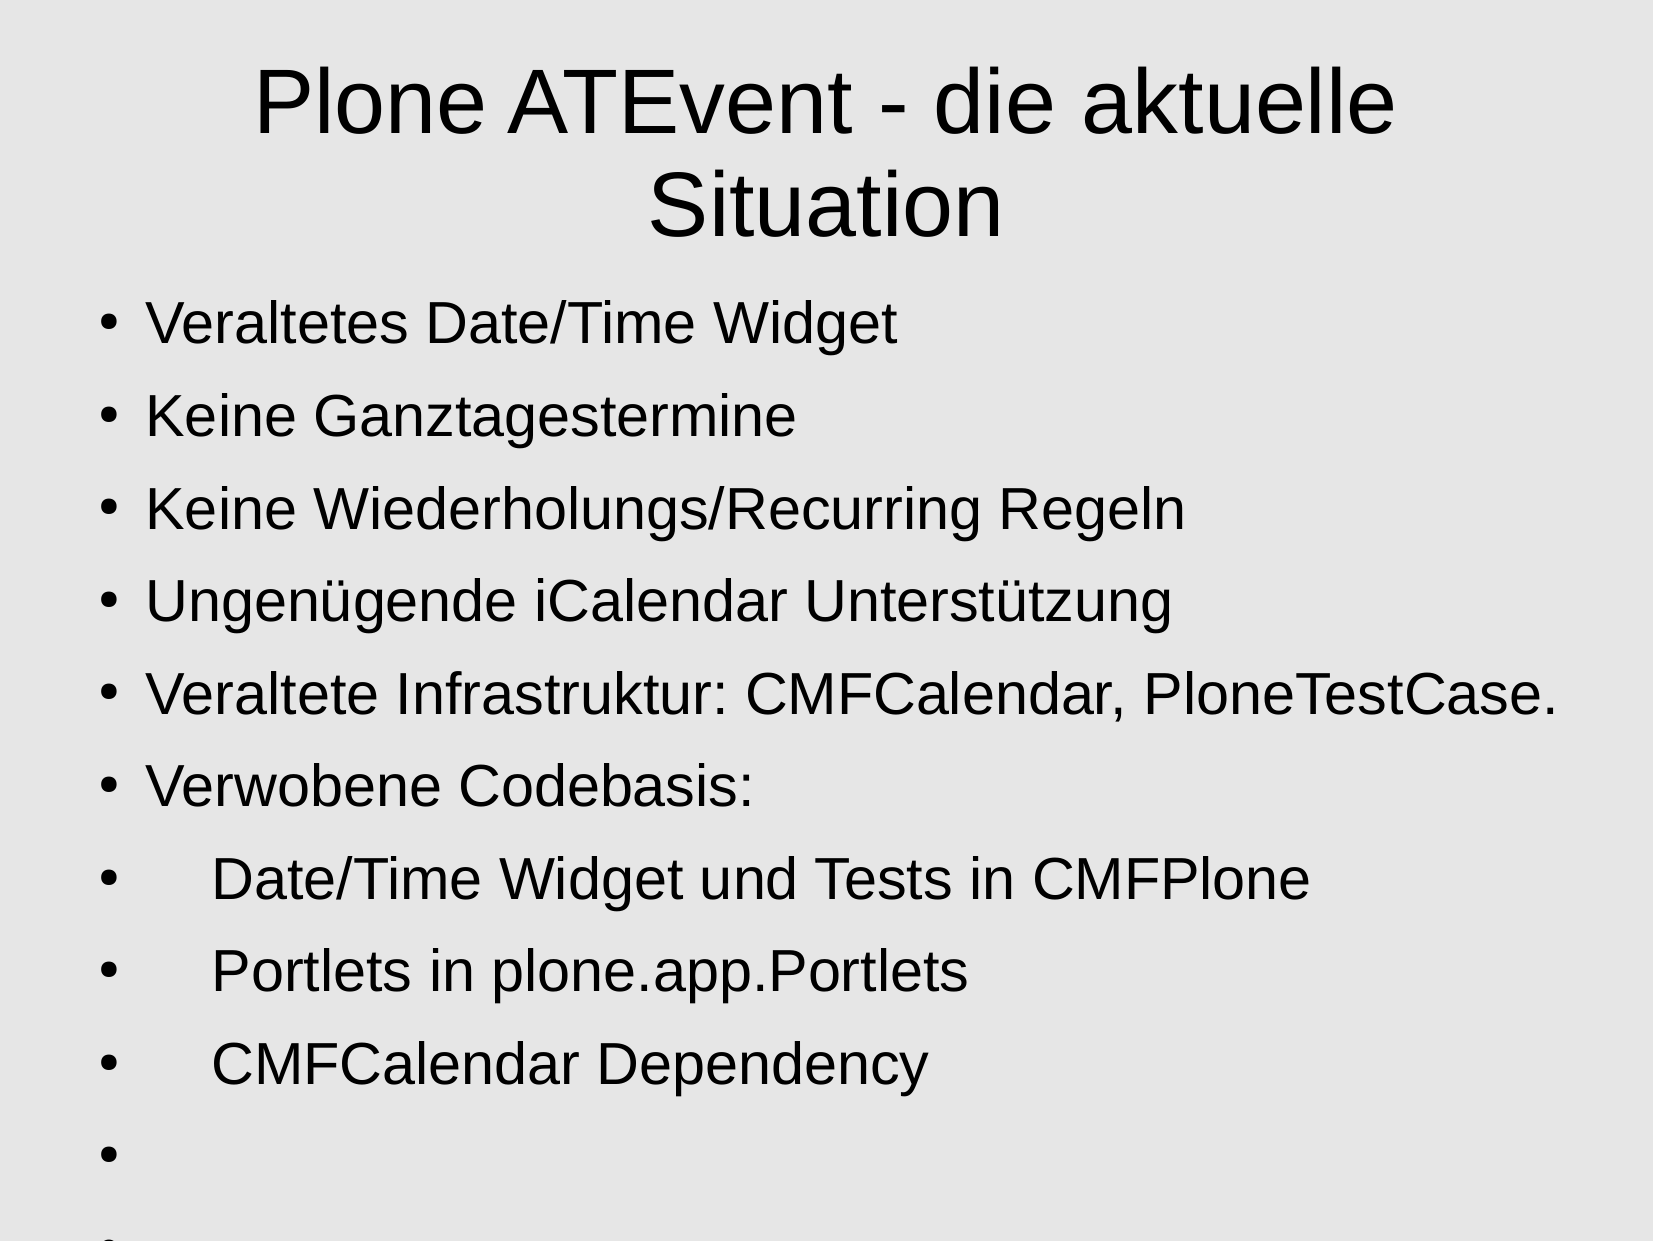

# Plone ATEvent - die aktuelle Situation
Veraltetes Date/Time Widget
Keine Ganztagestermine
Keine Wiederholungs/Recurring Regeln
Ungenügende iCalendar Unterstützung
Veraltete Infrastruktur: CMFCalendar, PloneTestCase.
Verwobene Codebasis:
 Date/Time Widget und Tests in CMFPlone
 Portlets in plone.app.Portlets
 CMFCalendar Dependency